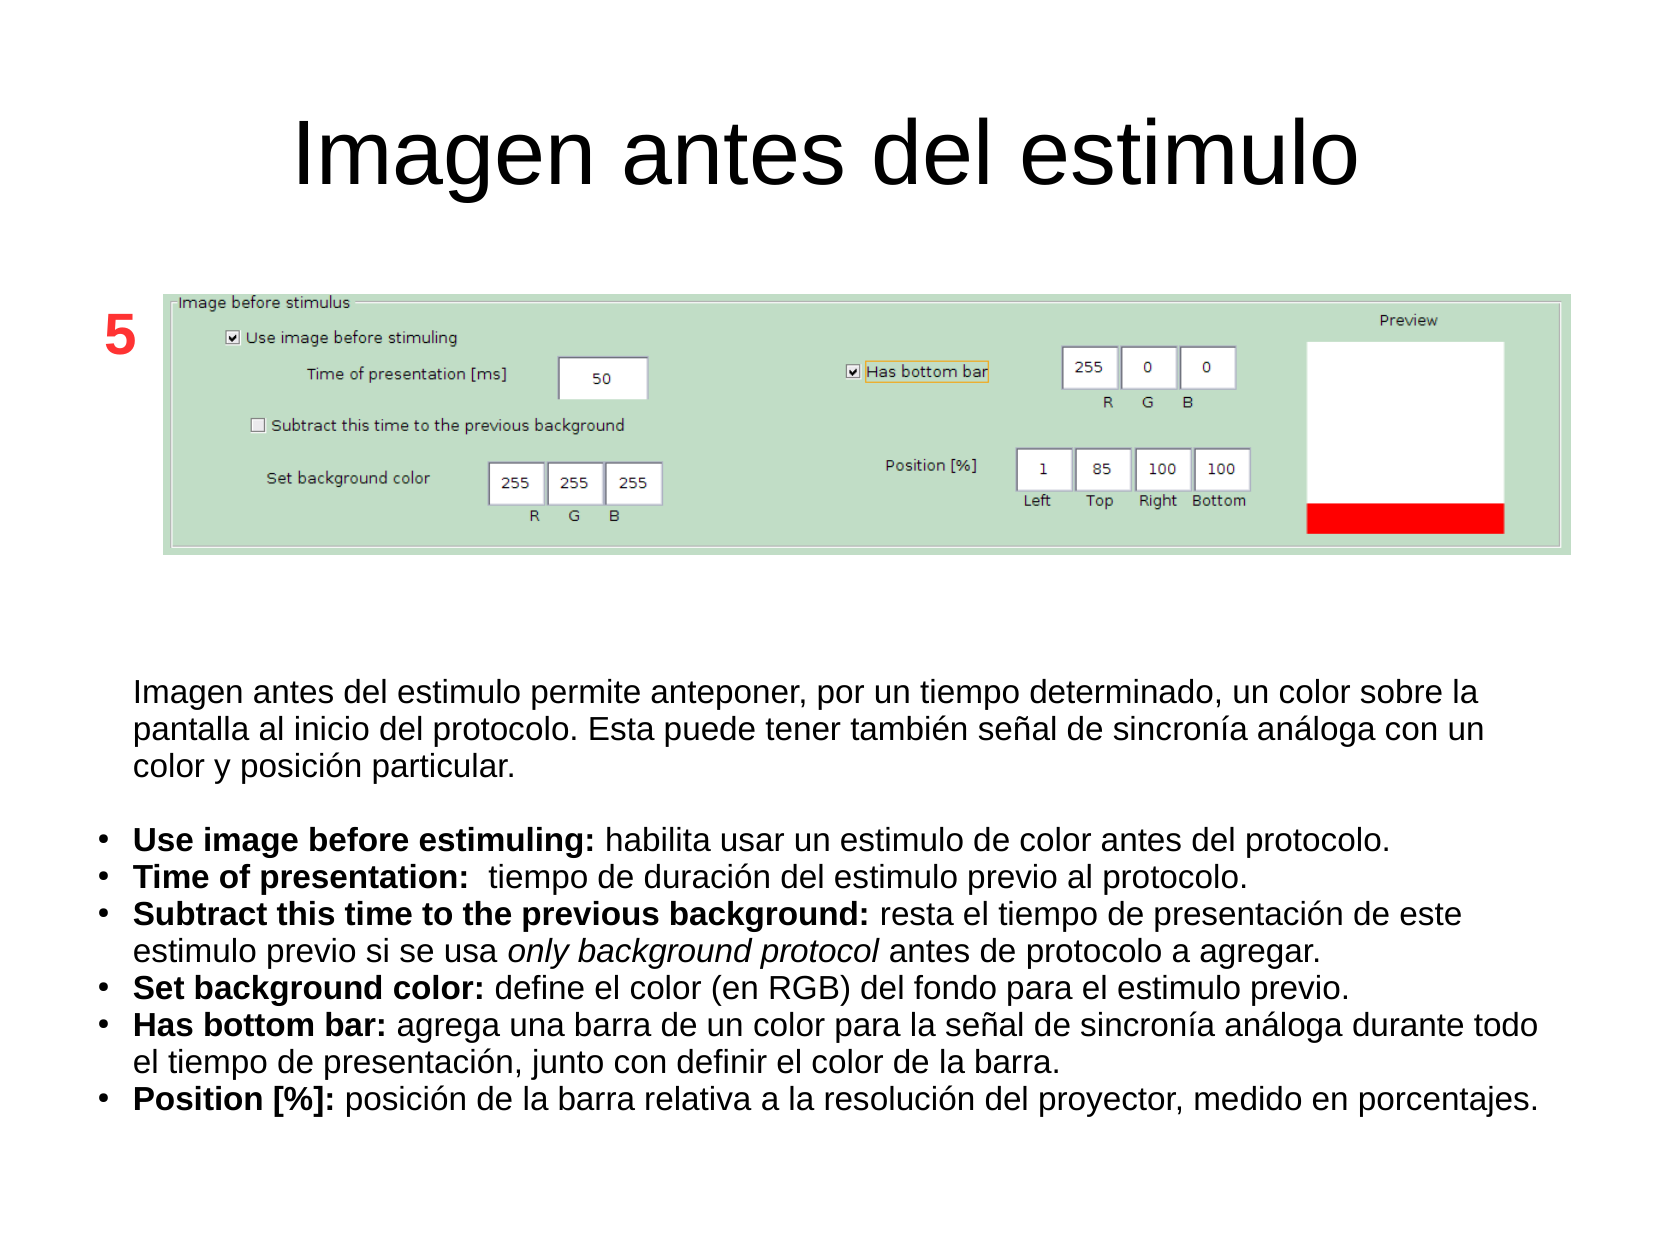

# Imagen antes del estimulo
5
Imagen antes del estimulo permite anteponer, por un tiempo determinado, un color sobre la pantalla al inicio del protocolo. Esta puede tener también señal de sincronía análoga con un color y posición particular.
Use image before estimuling: habilita usar un estimulo de color antes del protocolo.
Time of presentation: tiempo de duración del estimulo previo al protocolo.
Subtract this time to the previous background: resta el tiempo de presentación de este estimulo previo si se usa only background protocol antes de protocolo a agregar.
Set background color: define el color (en RGB) del fondo para el estimulo previo.
Has bottom bar: agrega una barra de un color para la señal de sincronía análoga durante todo el tiempo de presentación, junto con definir el color de la barra.
Position [%]: posición de la barra relativa a la resolución del proyector, medido en porcentajes.